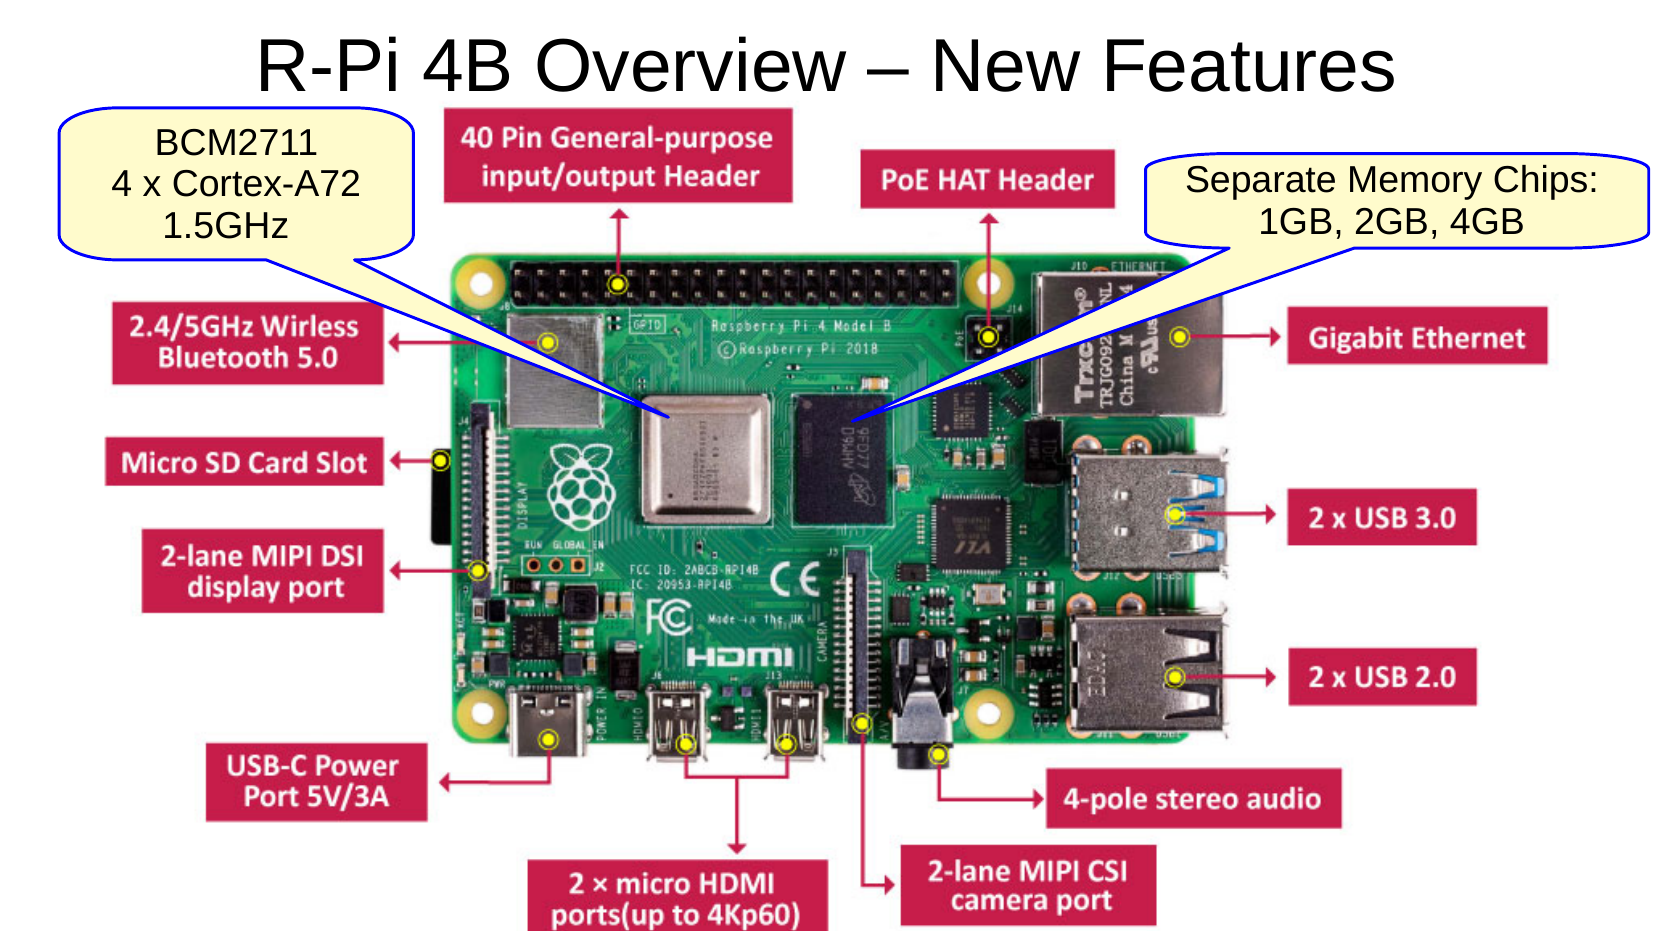

# R-Pi 4B Overview – New Features
BCM2711
4 x Cortex-A72
1.5GHz
Separate Memory Chips:
1GB, 2GB, 4GB